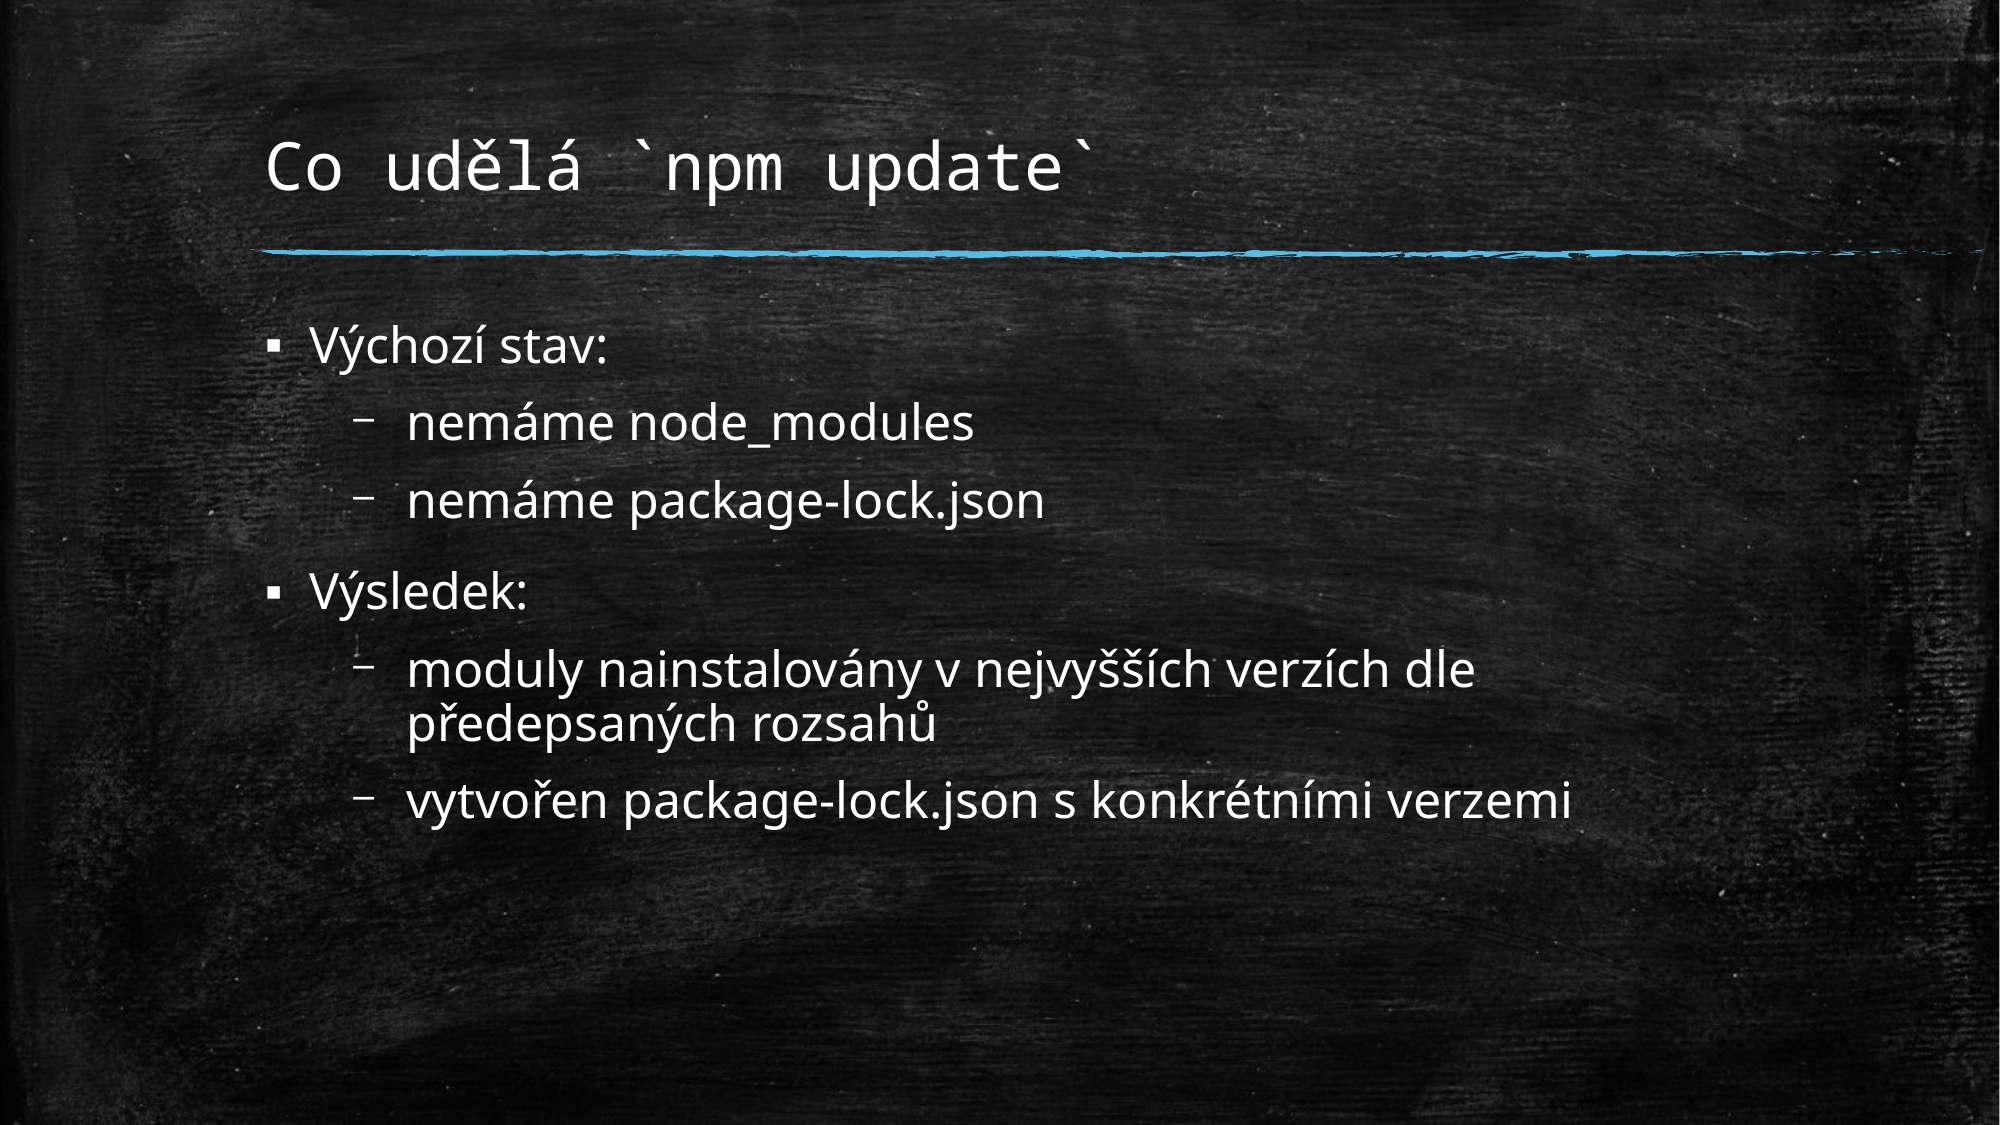

# Co udělá `npm update`
Výchozí stav:
nemáme node_modules
nemáme package-lock.json
Výsledek:
moduly nainstalovány v nejvyšších verzích dle předepsaných rozsahů
vytvořen package-lock.json s konkrétními verzemi